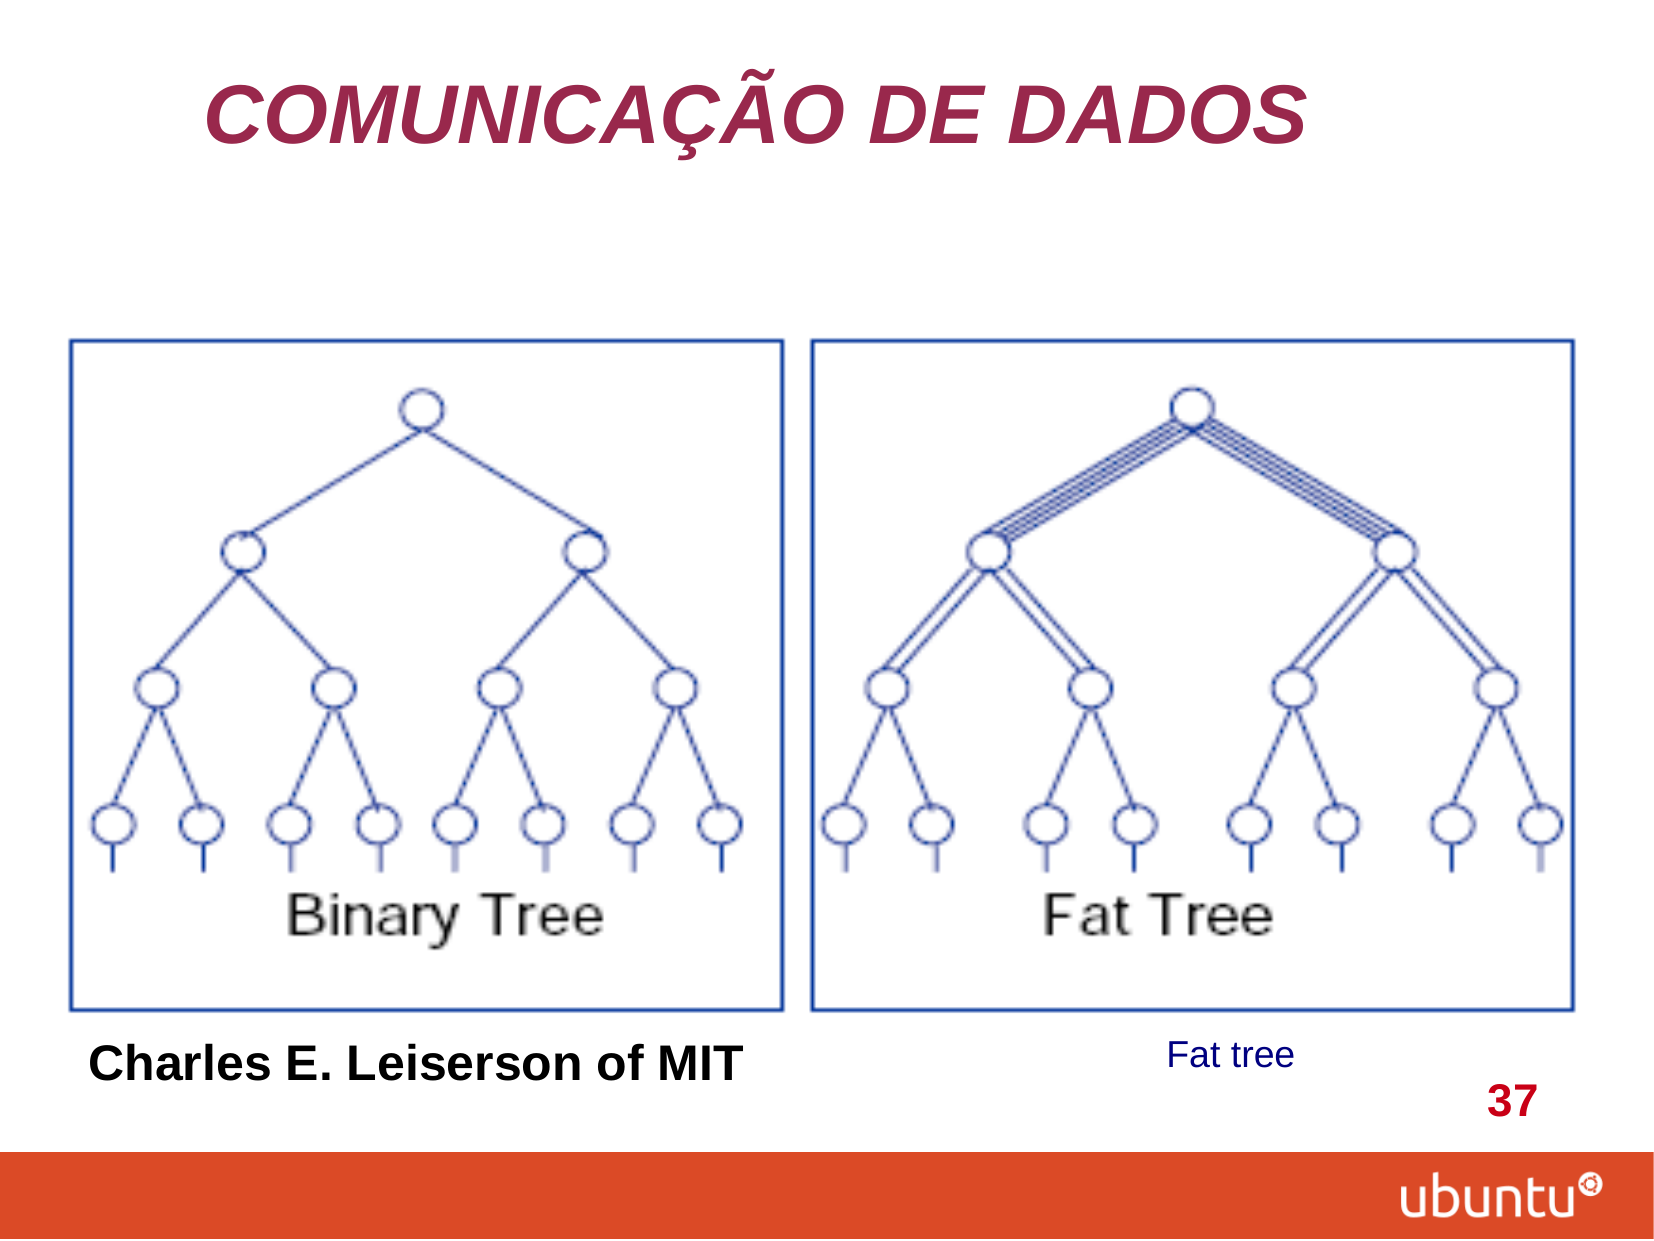

# COMUNICAÇÃO DE DADOS
Fat tree
Charles E. Leiserson of MIT